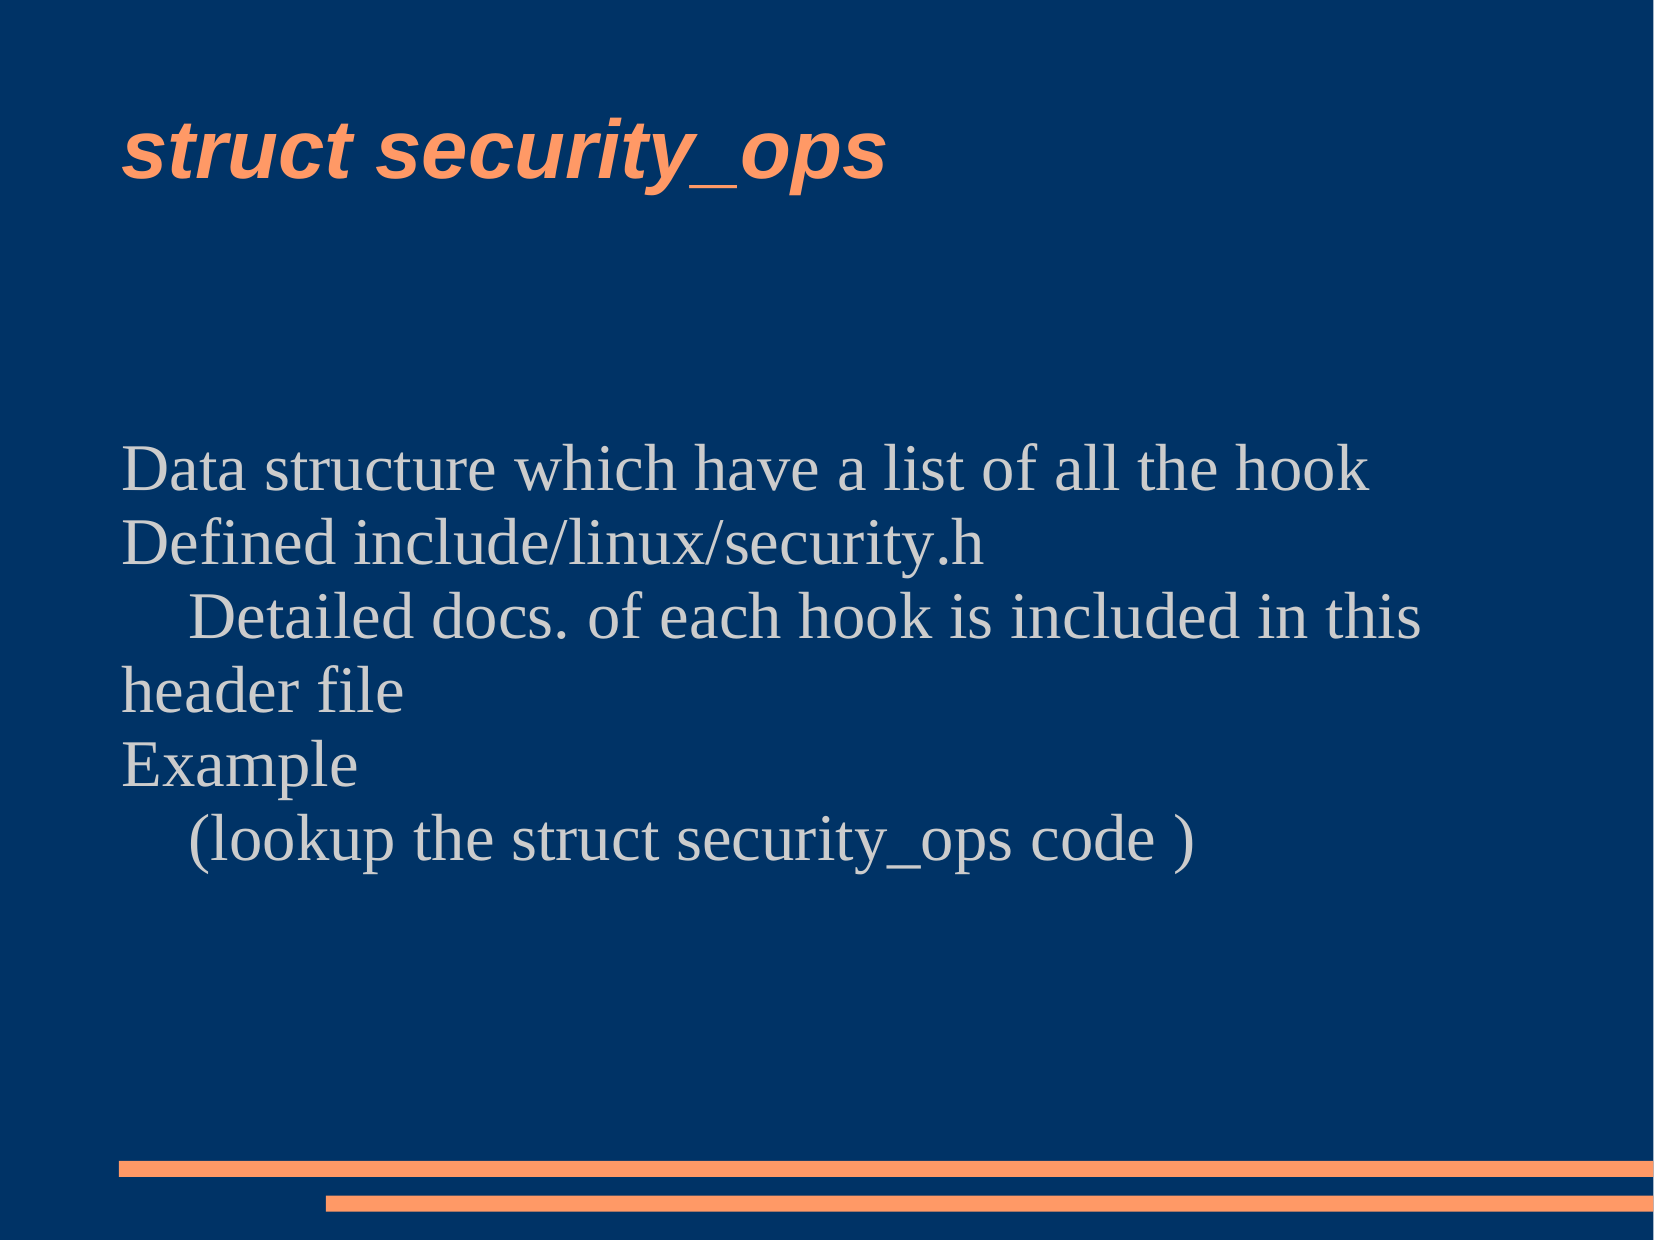

# struct security_ops
Data structure which have a list of all the hook
Defined include/linux/security.h
 Detailed docs. of each hook is included in this header file
Example
 (lookup the struct security_ops code )